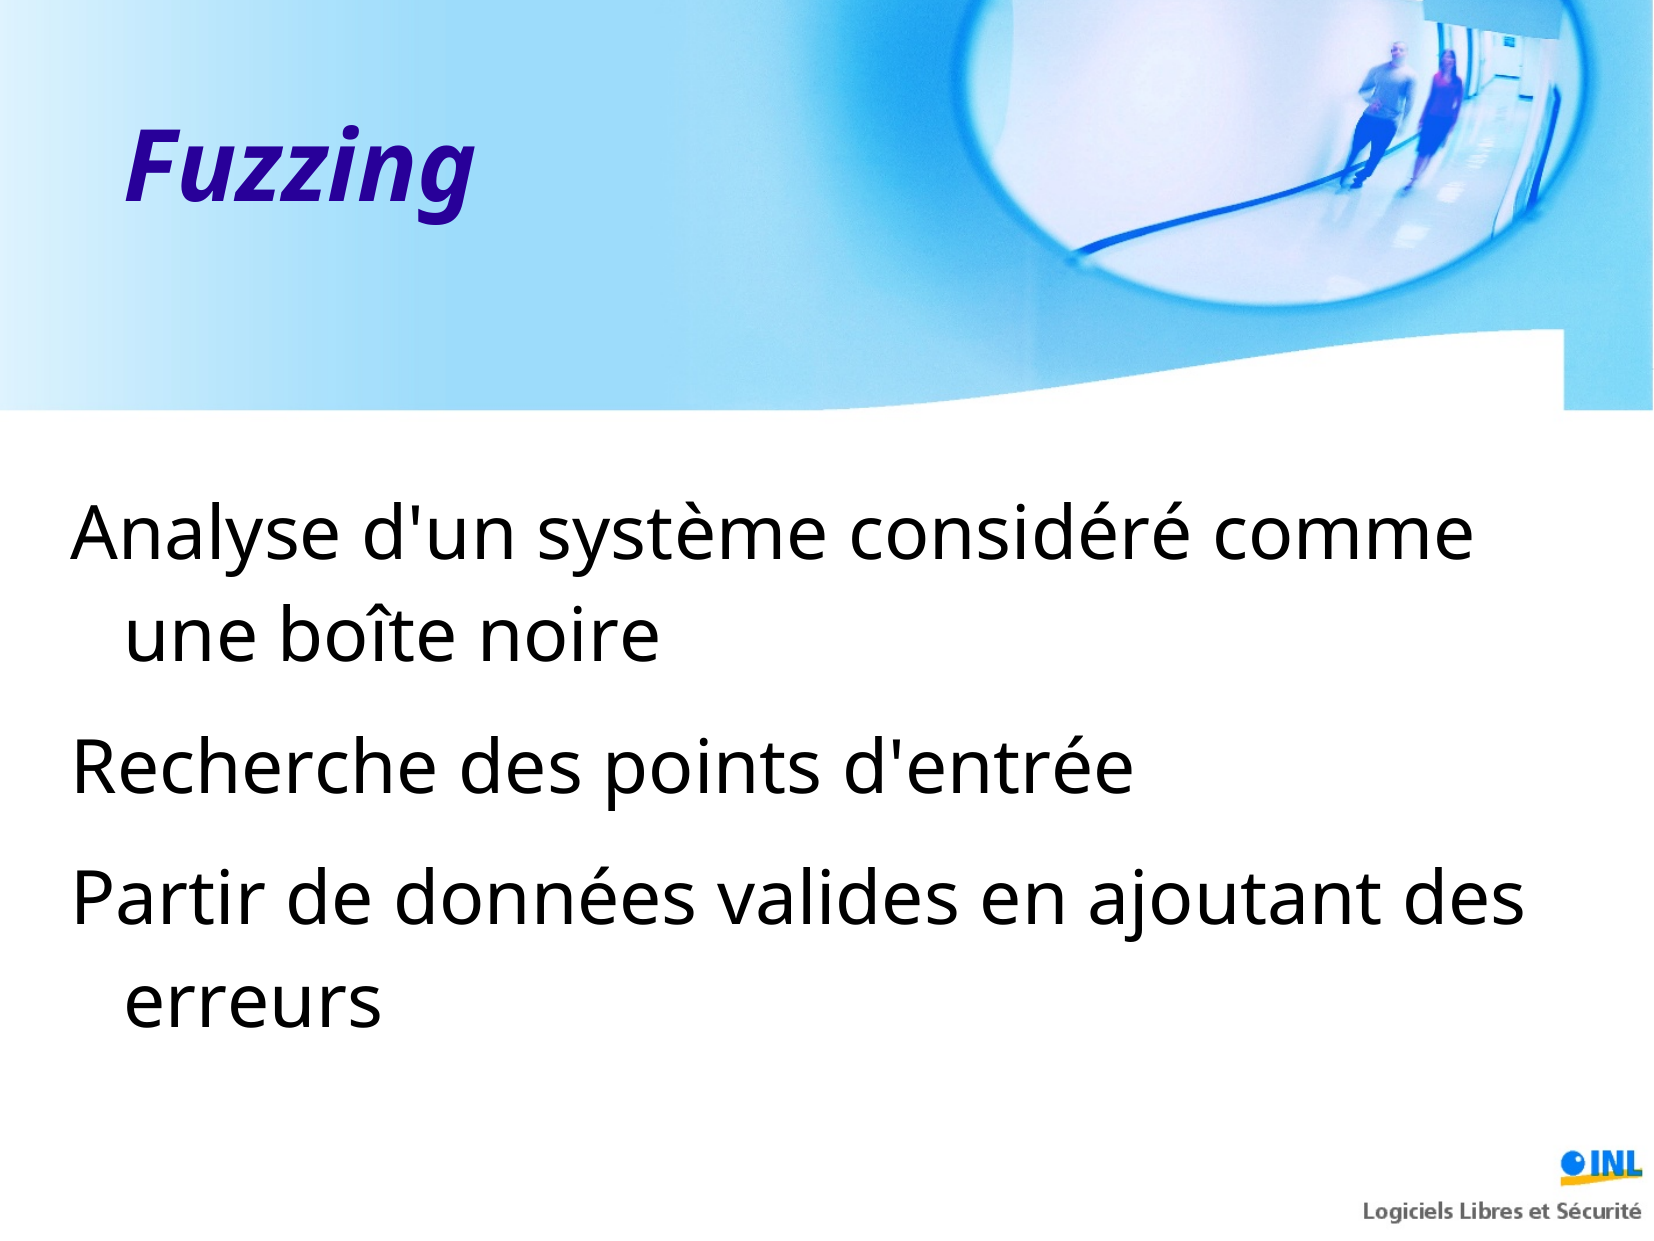

# Fuzzing
Analyse d'un système considéré comme une boîte noire
Recherche des points d'entrée
Partir de données valides en ajoutant des erreurs